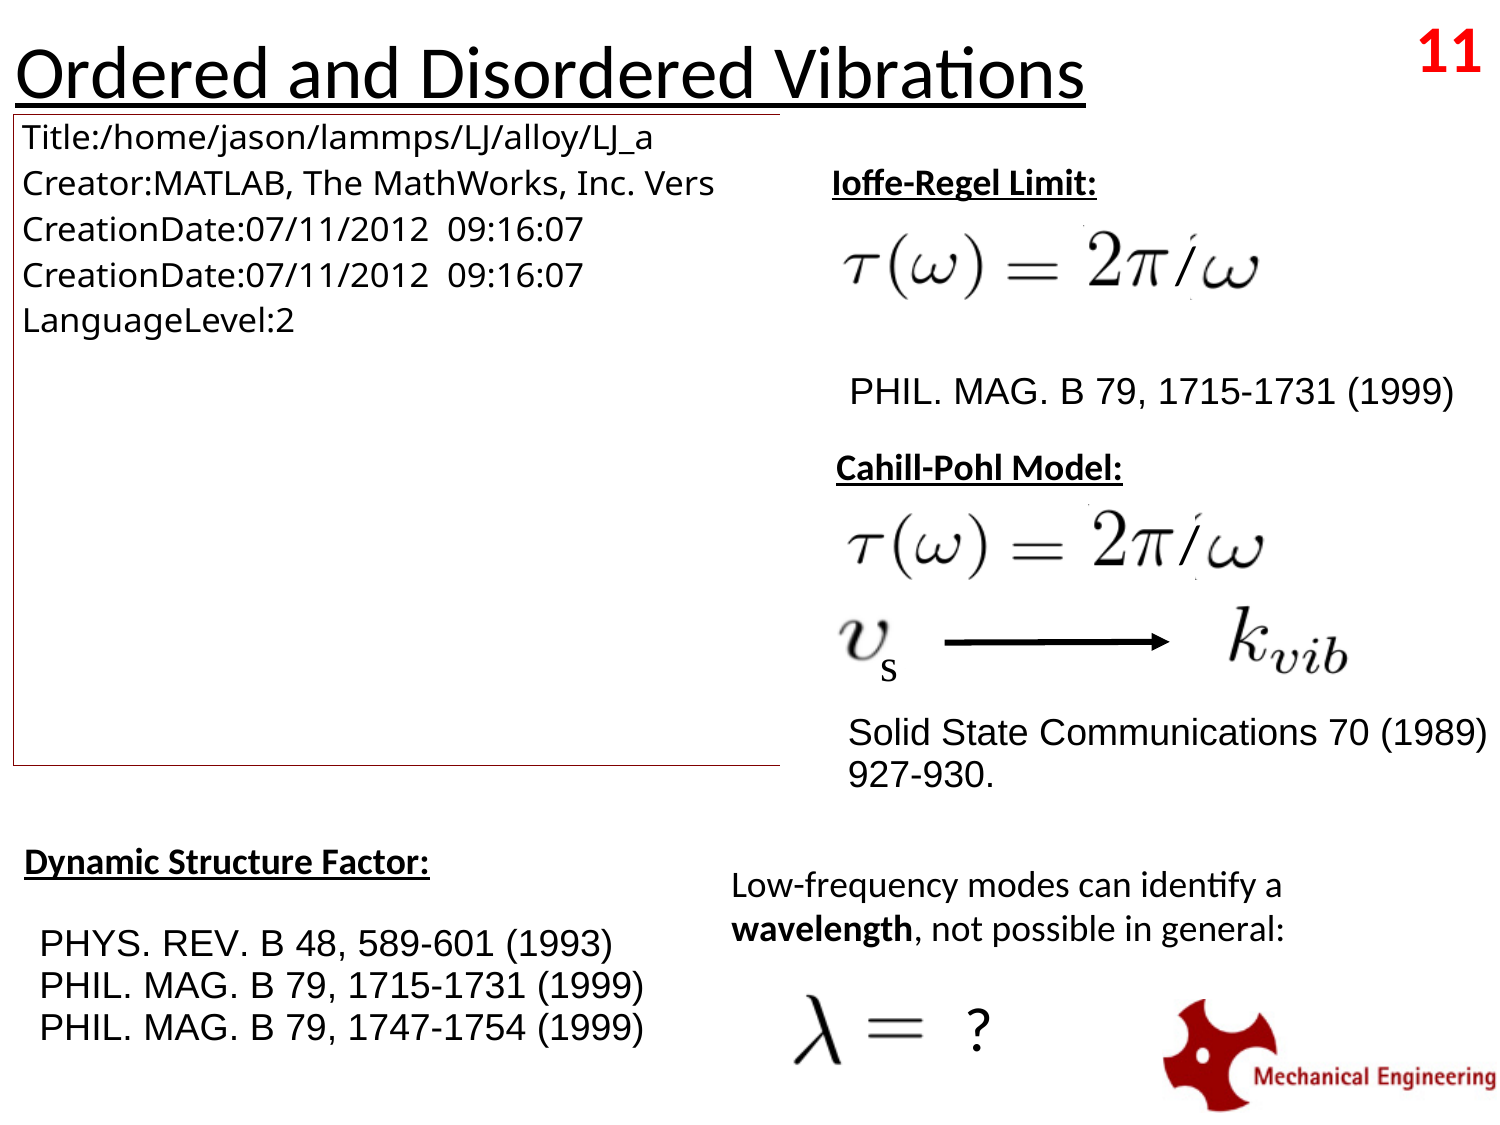

# Ordered and Disordered Vibrations
11
Ioffe-Regel Limit:
/
PHIL. MAG. B 79, 1715-1731 (1999)
Cahill-Pohl Model:
/
s
Solid State Communications 70 (1989) 927-930.
Dynamic Structure Factor:
Low-frequency modes can identify a wavelength, not possible in general:
PHYS. REV. B 48, 589-601 (1993)
PHIL. MAG. B 79, 1715-1731 (1999)
PHIL. MAG. B 79, 1747-1754 (1999)
?